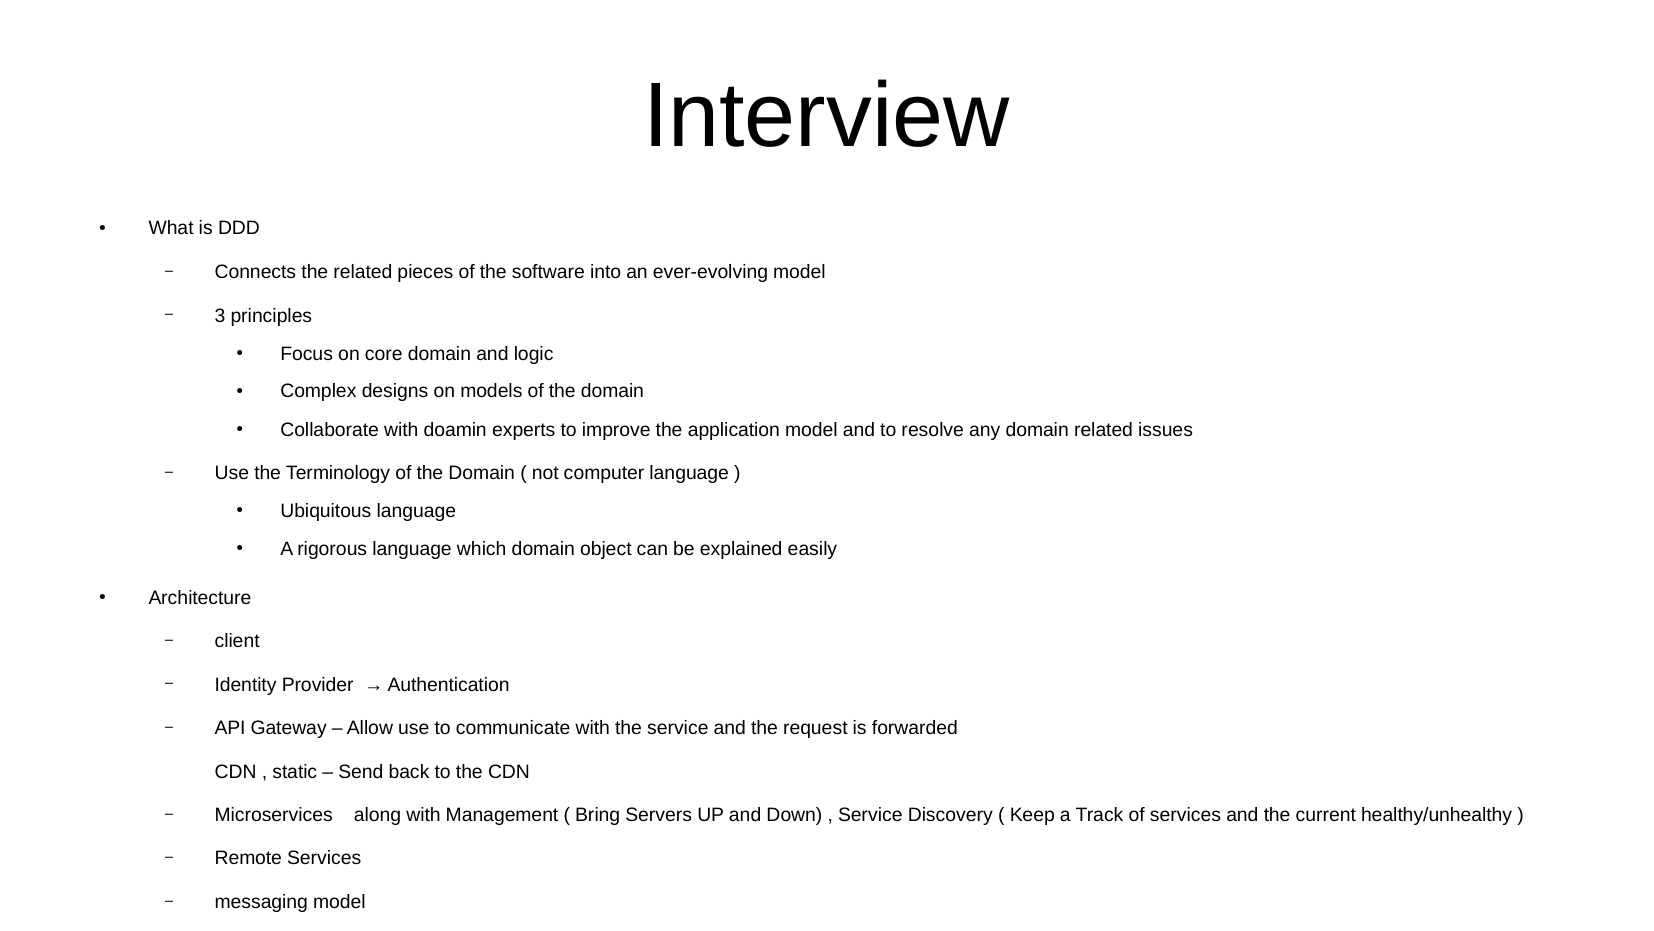

# Interview
What is DDD
Connects the related pieces of the software into an ever-evolving model
3 principles
Focus on core domain and logic
Complex designs on models of the domain
Collaborate with doamin experts to improve the application model and to resolve any domain related issues
Use the Terminology of the Domain ( not computer language )
Ubiquitous language
A rigorous language which domain object can be explained easily
Architecture
client
Identity Provider → Authentication
API Gateway – Allow use to communicate with the service and the request is forwarded
CDN , static – Send back to the CDN
Microservices	along with Management ( Bring Servers UP and Down) , Service Discovery ( Keep a Track of services and the current healthy/unhealthy )
Remote Services
messaging model